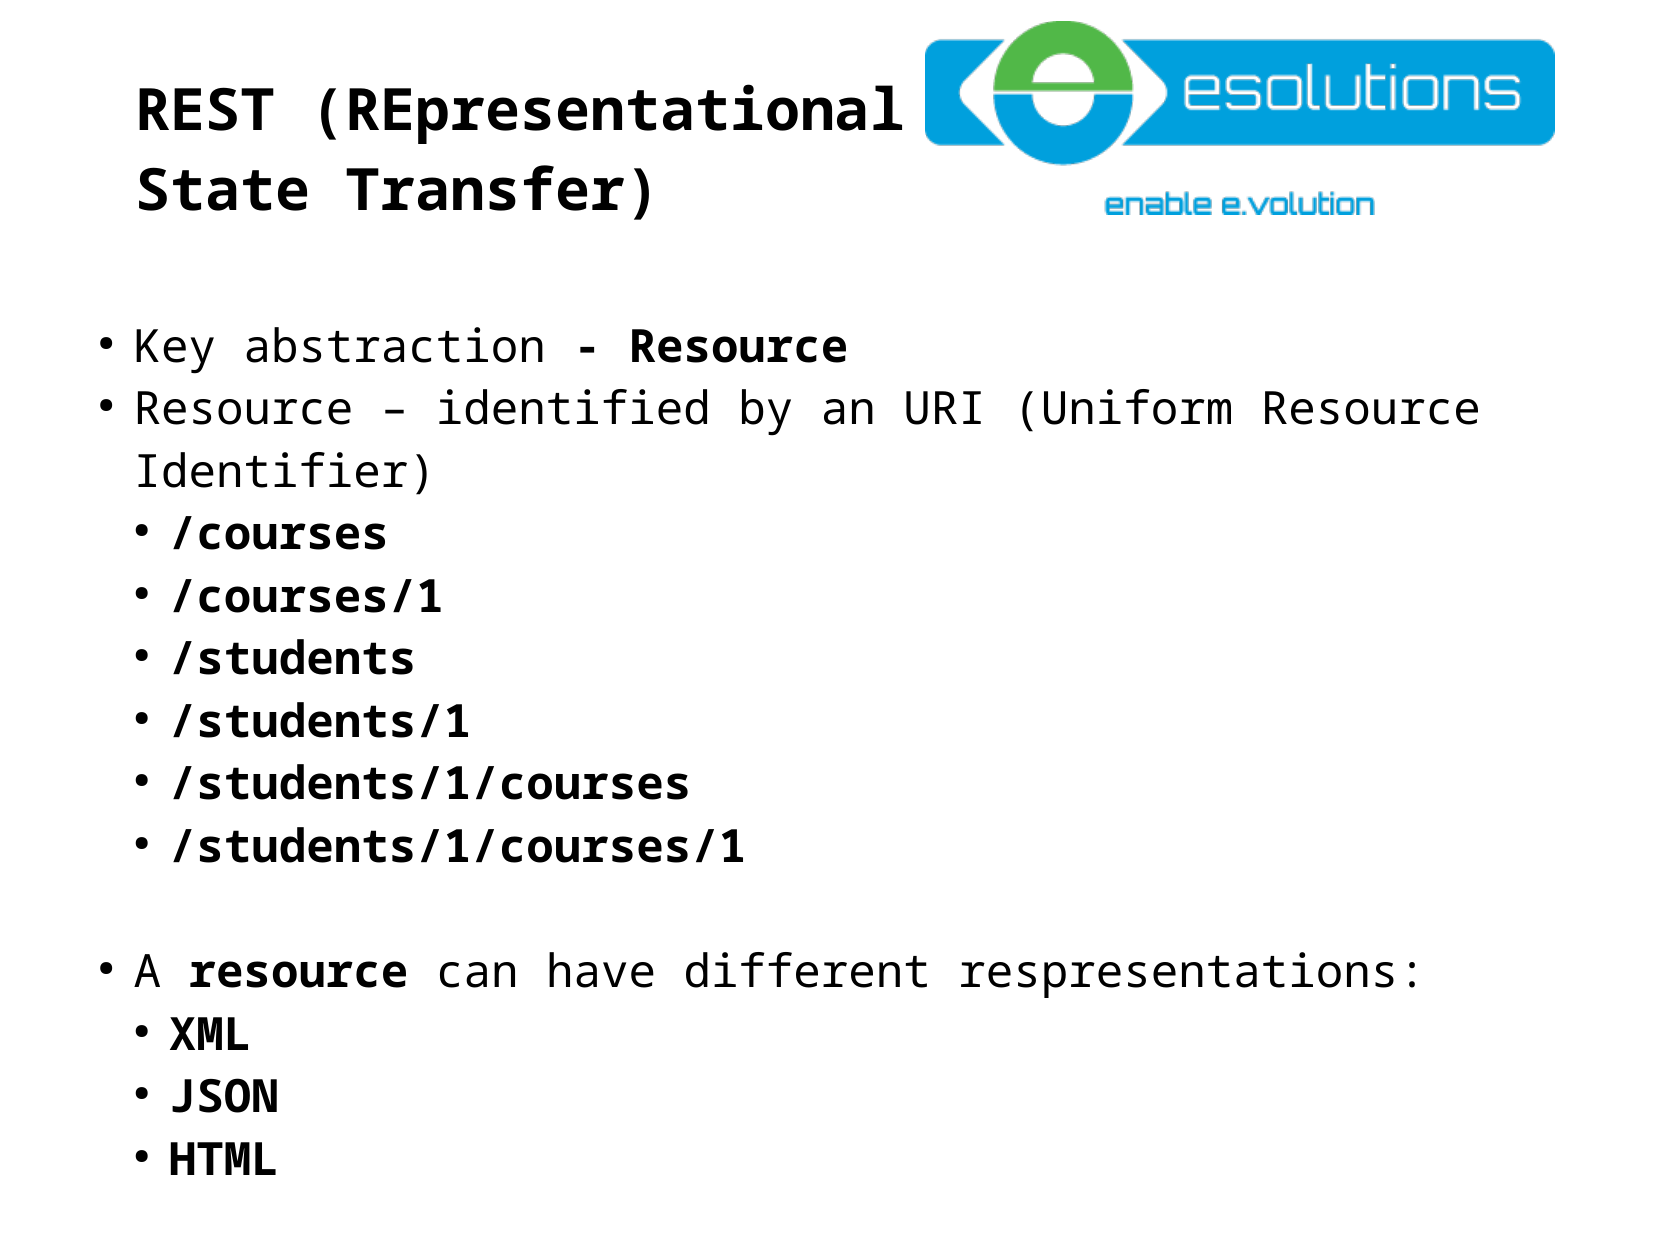

REST (REpresentational State Transfer)
# Key abstraction - Resource
Resource – identified by an URI (Uniform Resource Identifier)
/courses
/courses/1
/students
/students/1
/students/1/courses
/students/1/courses/1
A resource can have different respresentations:
XML
JSON
HTML